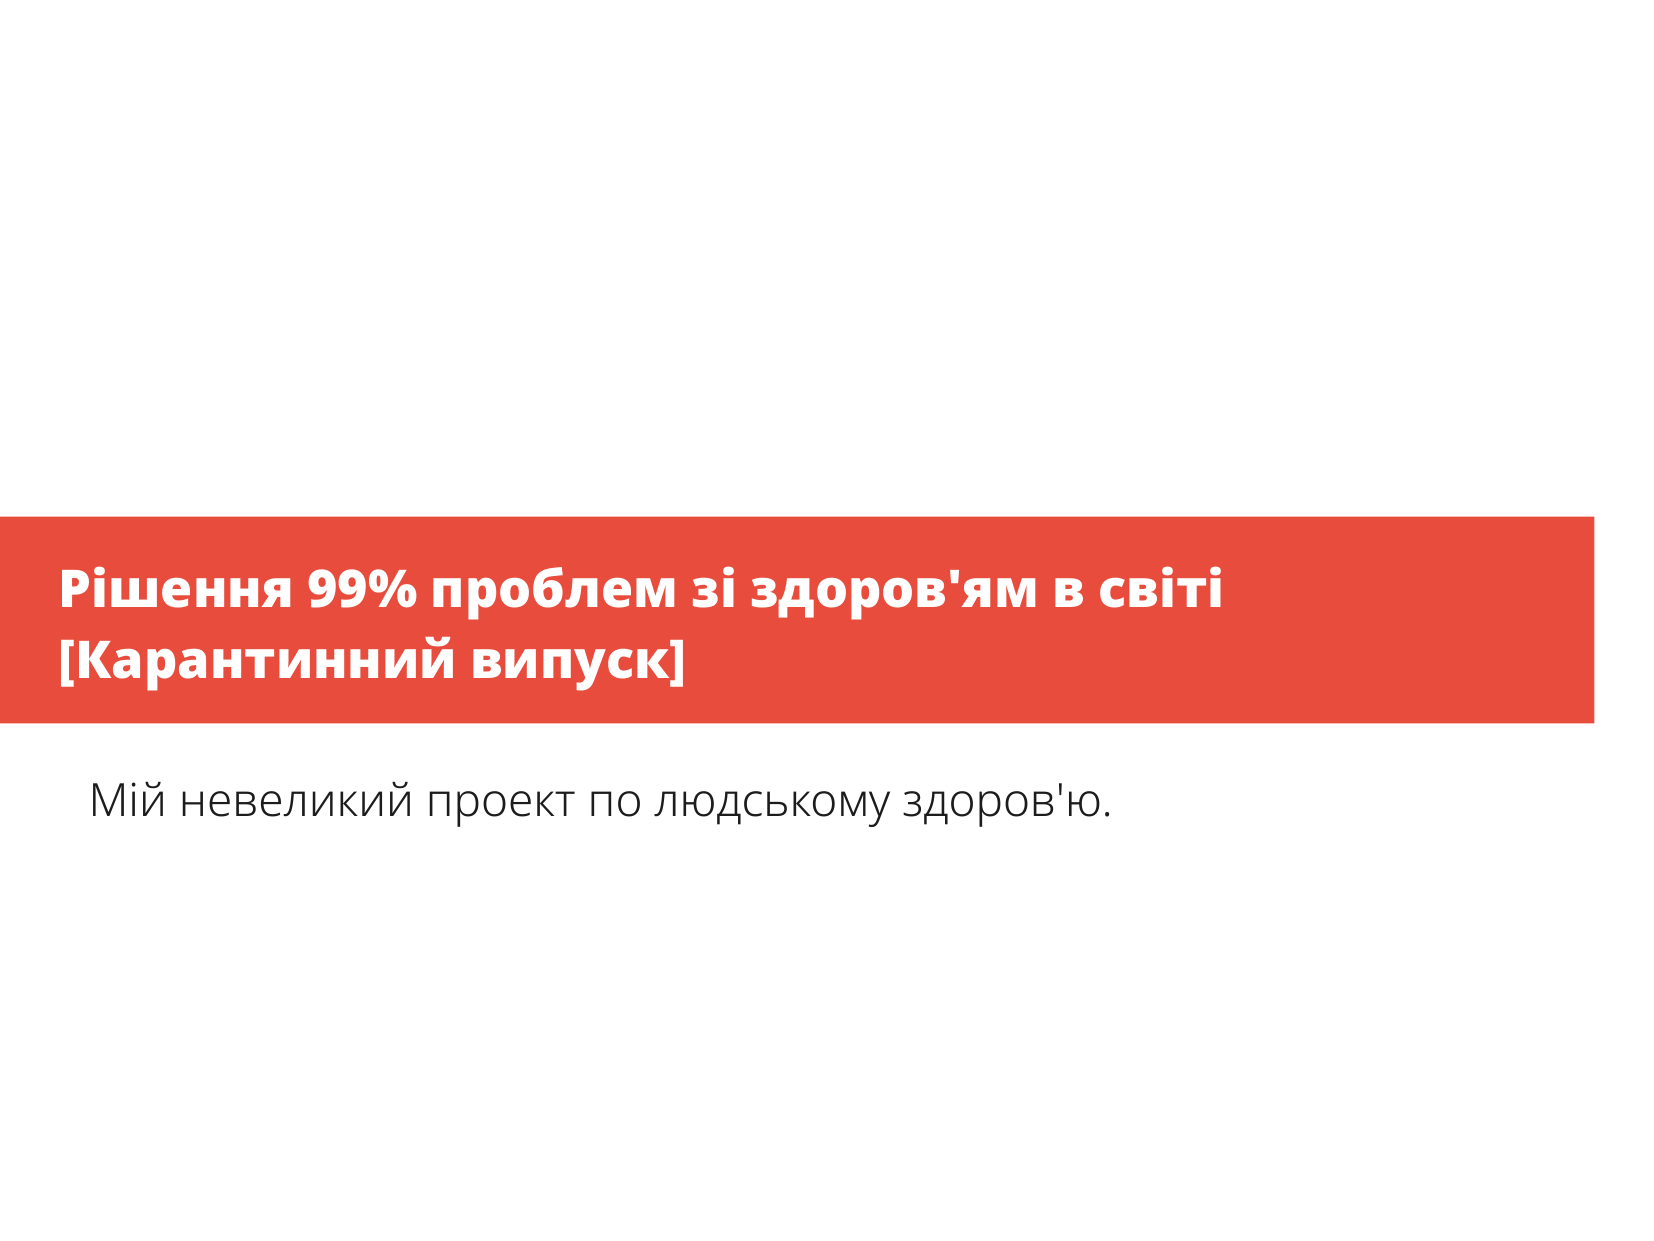

# Рішення 99% проблем зі здоров'ям в світі [Карантинний випуск]
Мій невеликий проект по людському здоров'ю.